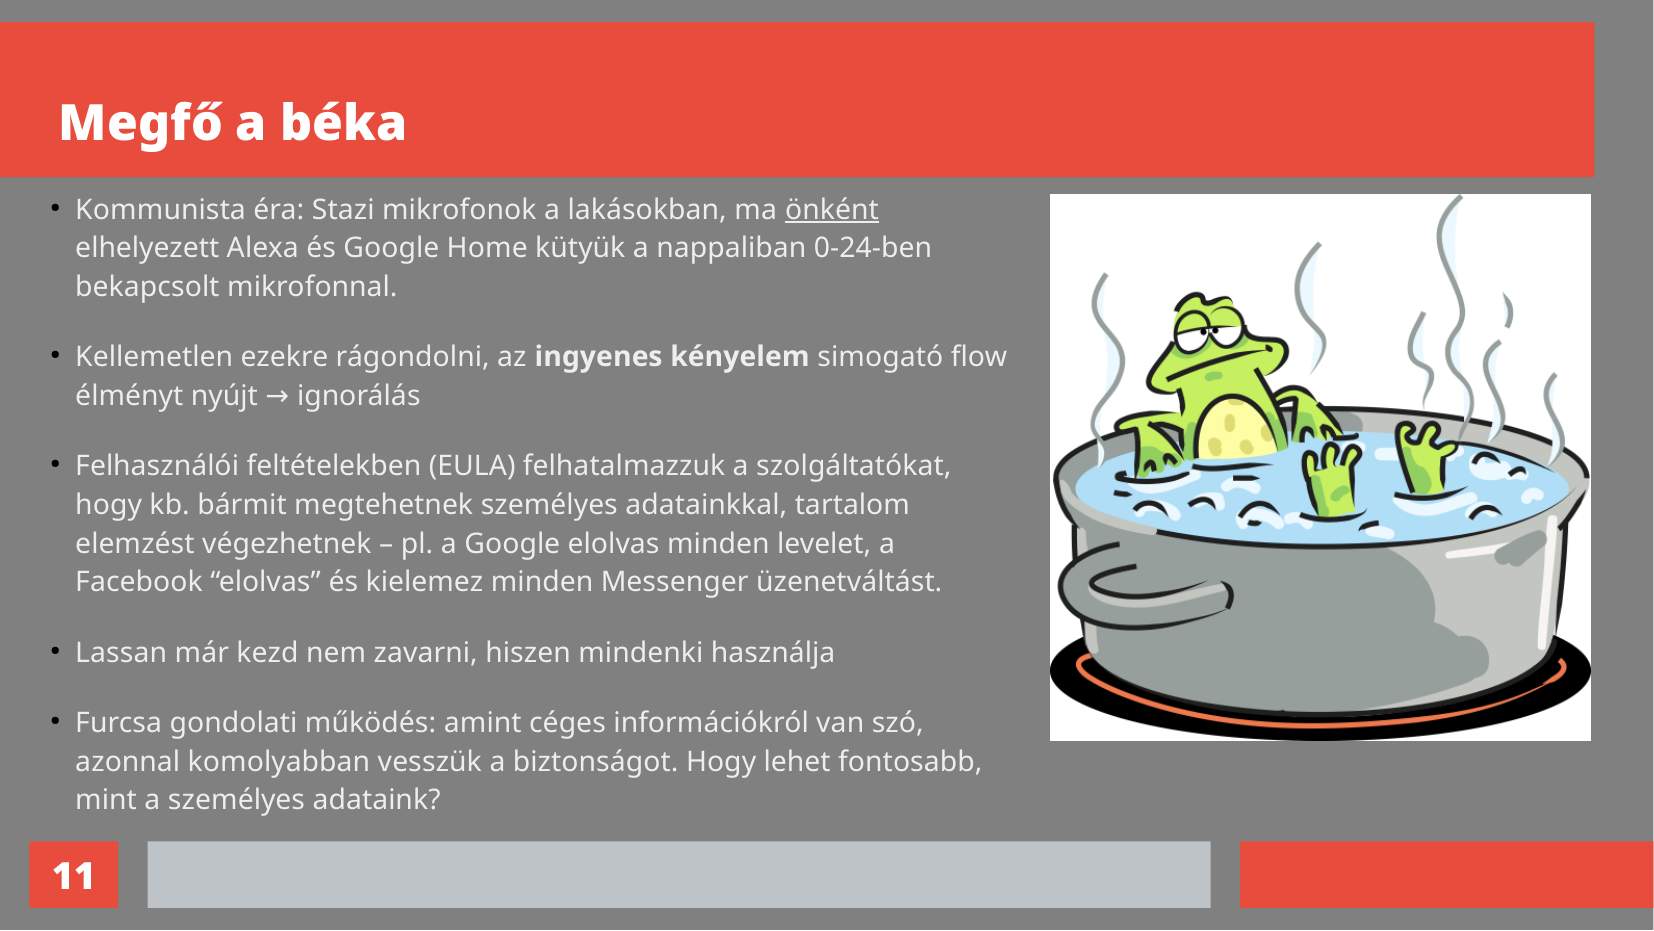

# Megfő a béka
Kommunista éra: Stazi mikrofonok a lakásokban, ma önként elhelyezett Alexa és Google Home kütyük a nappaliban 0-24-ben bekapcsolt mikrofonnal.
Kellemetlen ezekre rágondolni, az ingyenes kényelem simogató flow élményt nyújt → ignorálás
Felhasználói feltételekben (EULA) felhatalmazzuk a szolgáltatókat, hogy kb. bármit megtehetnek személyes adatainkkal, tartalom elemzést végezhetnek – pl. a Google elolvas minden levelet, a Facebook “elolvas” és kielemez minden Messenger üzenetváltást.
Lassan már kezd nem zavarni, hiszen mindenki használja
Furcsa gondolati működés: amint céges információkról van szó, azonnal komolyabban vesszük a biztonságot. Hogy lehet fontosabb, mint a személyes adataink?
11